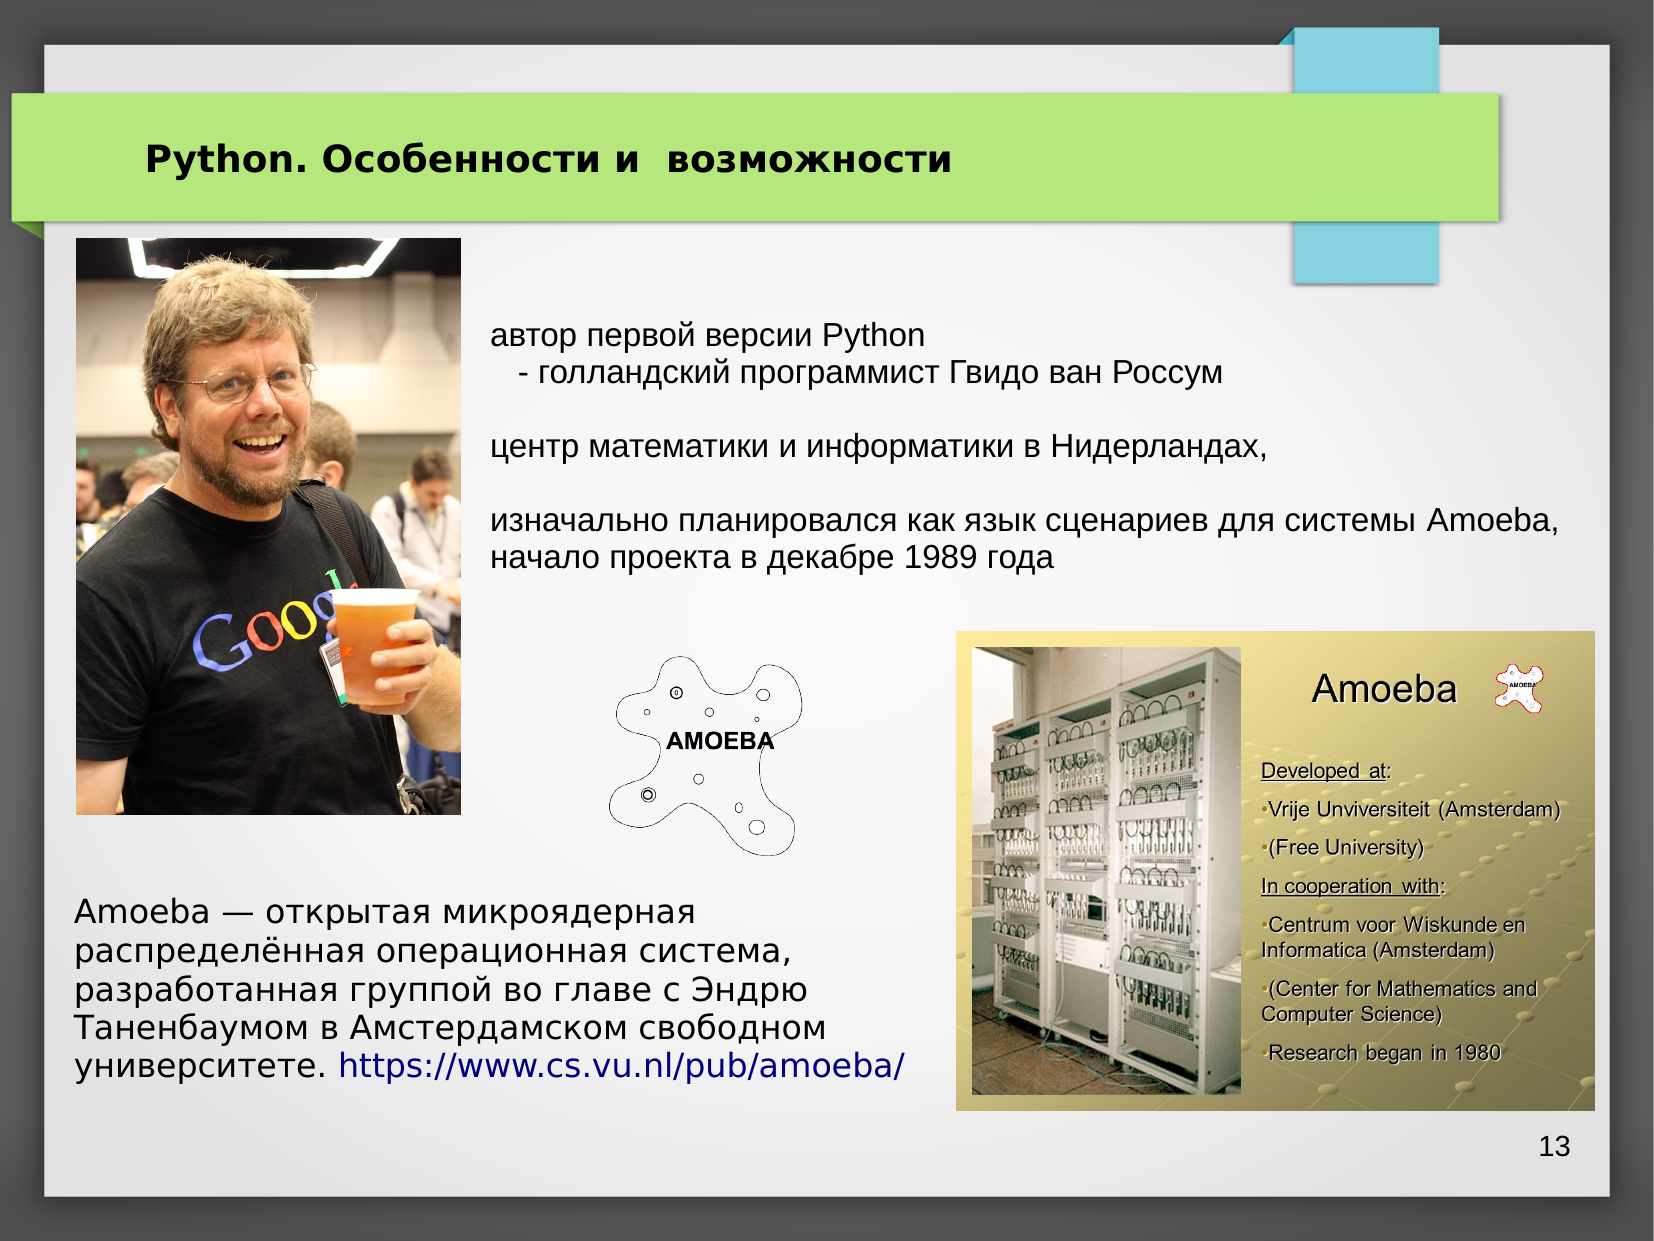

Python. Особенности и возможности
автор первой версии Python
 - голландский программист Гвидо ван Россум
центр математики и информатики в Нидерландах,
изначально планировался как язык сценариев для системы Amoeba,
начало проекта в декабре 1989 года
Amoeba — открытая микроядерная распределённая операционная система, разработанная группой во главе с Эндрю Таненбаумом в Амстердамском свободном университете. https://www.cs.vu.nl/pub/amoeba/
13